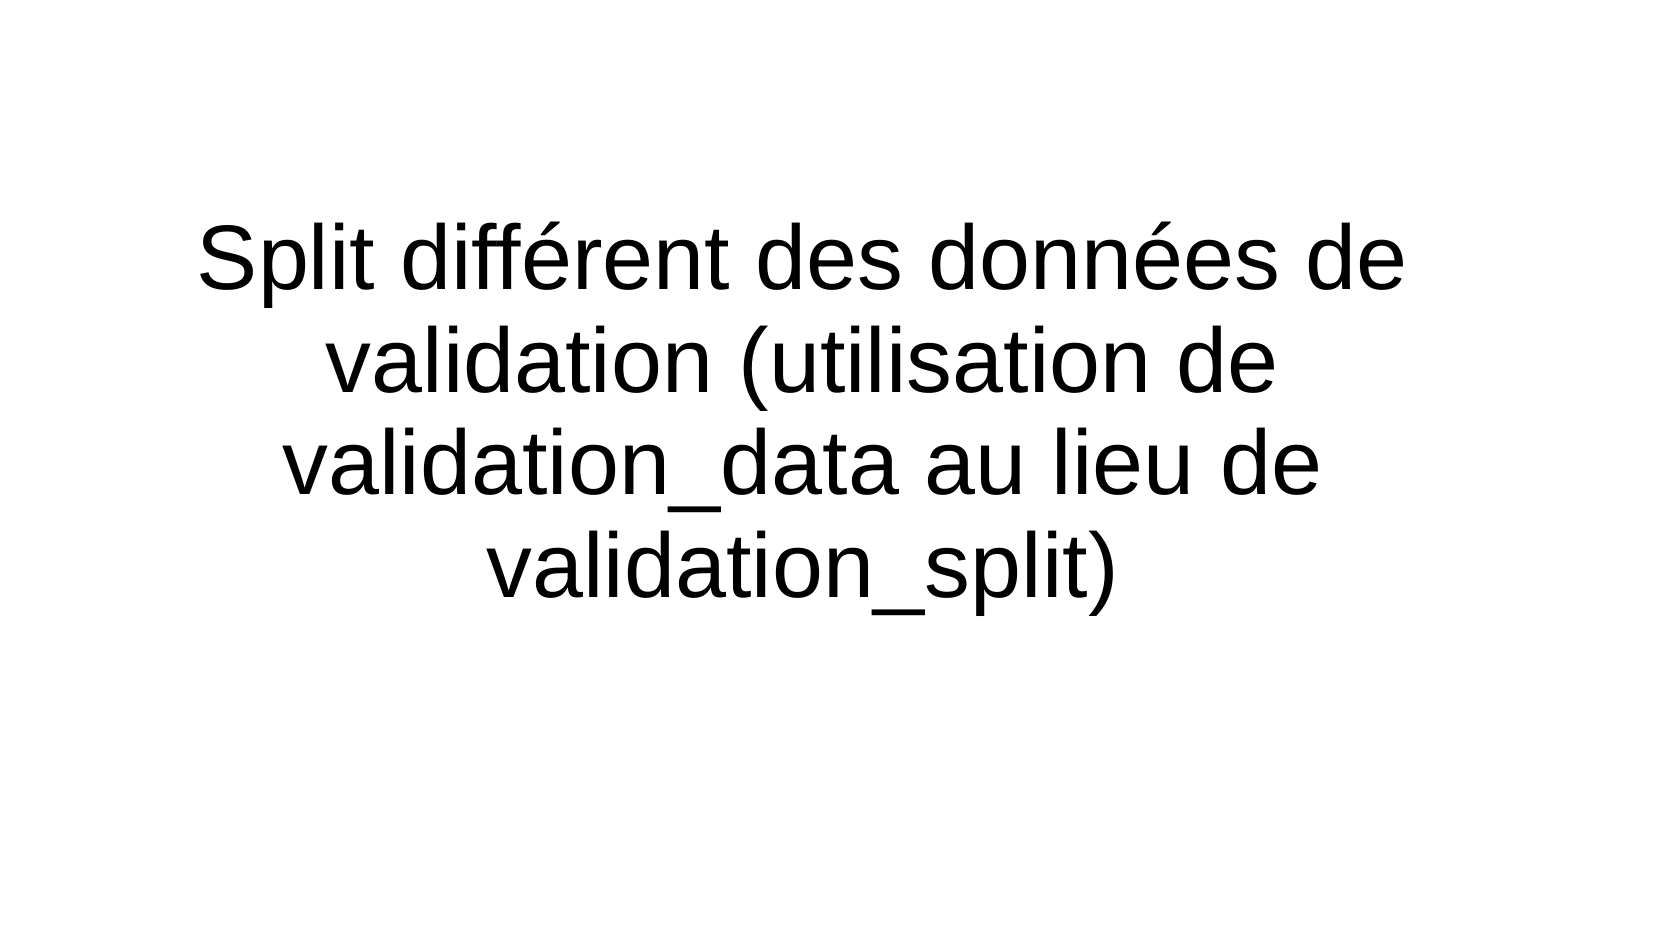

# Split différent des données de validation (utilisation de validation_data au lieu de validation_split)